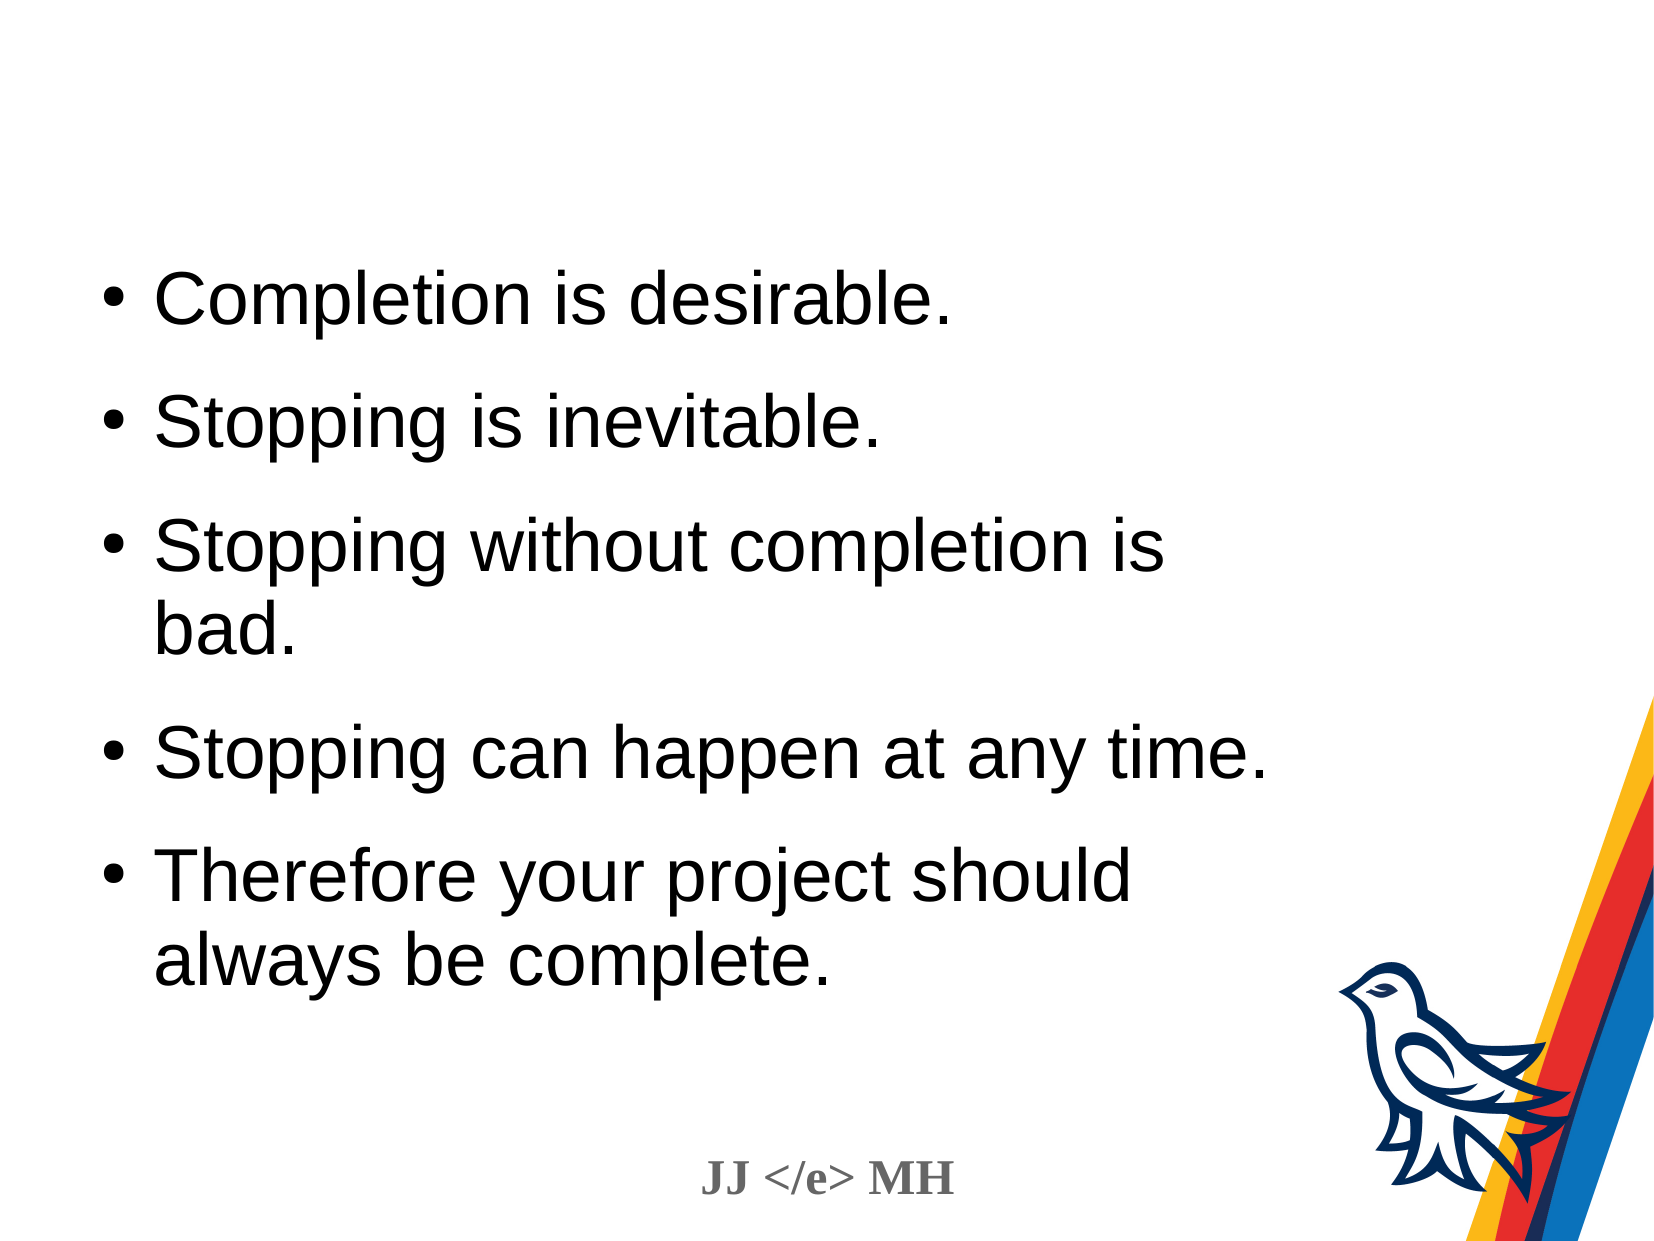

# Completion is desirable.
Stopping is inevitable.
Stopping without completion is bad.
Stopping can happen at any time.
Therefore your project should always be complete.